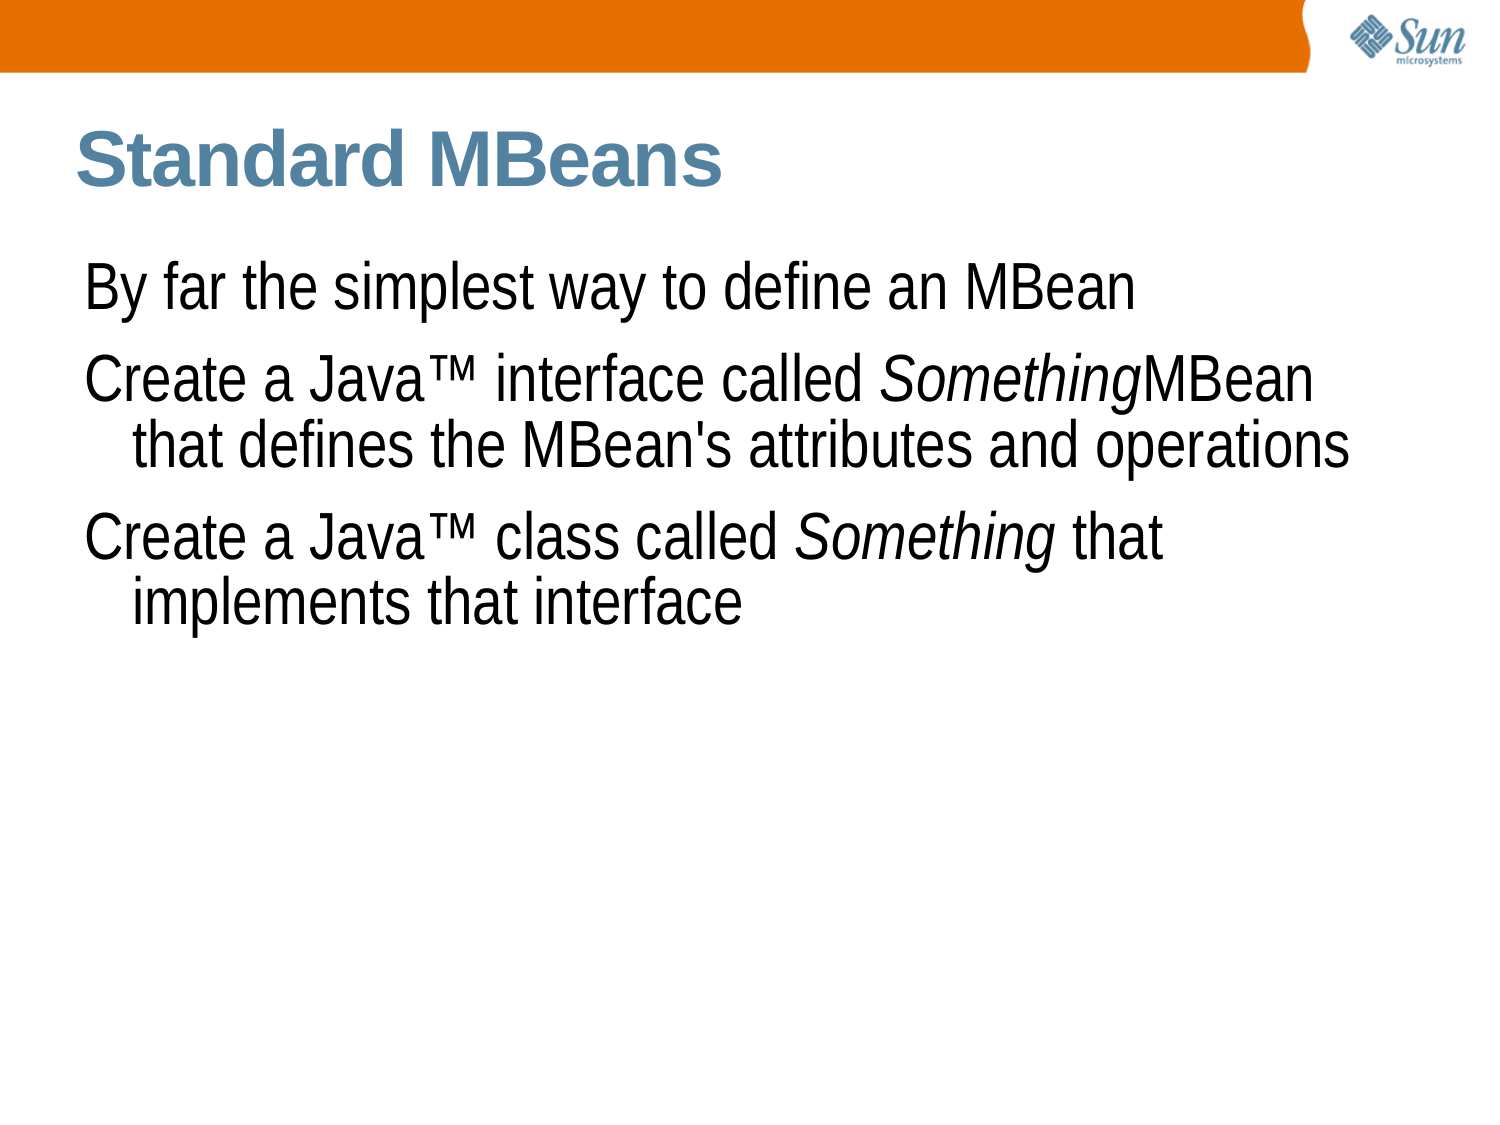

# Standard MBeans
By far the simplest way to define an MBean
Create a Java™ interface called SomethingMBean that defines the MBean's attributes and operations
Create a Java™ class called Something that implements that interface